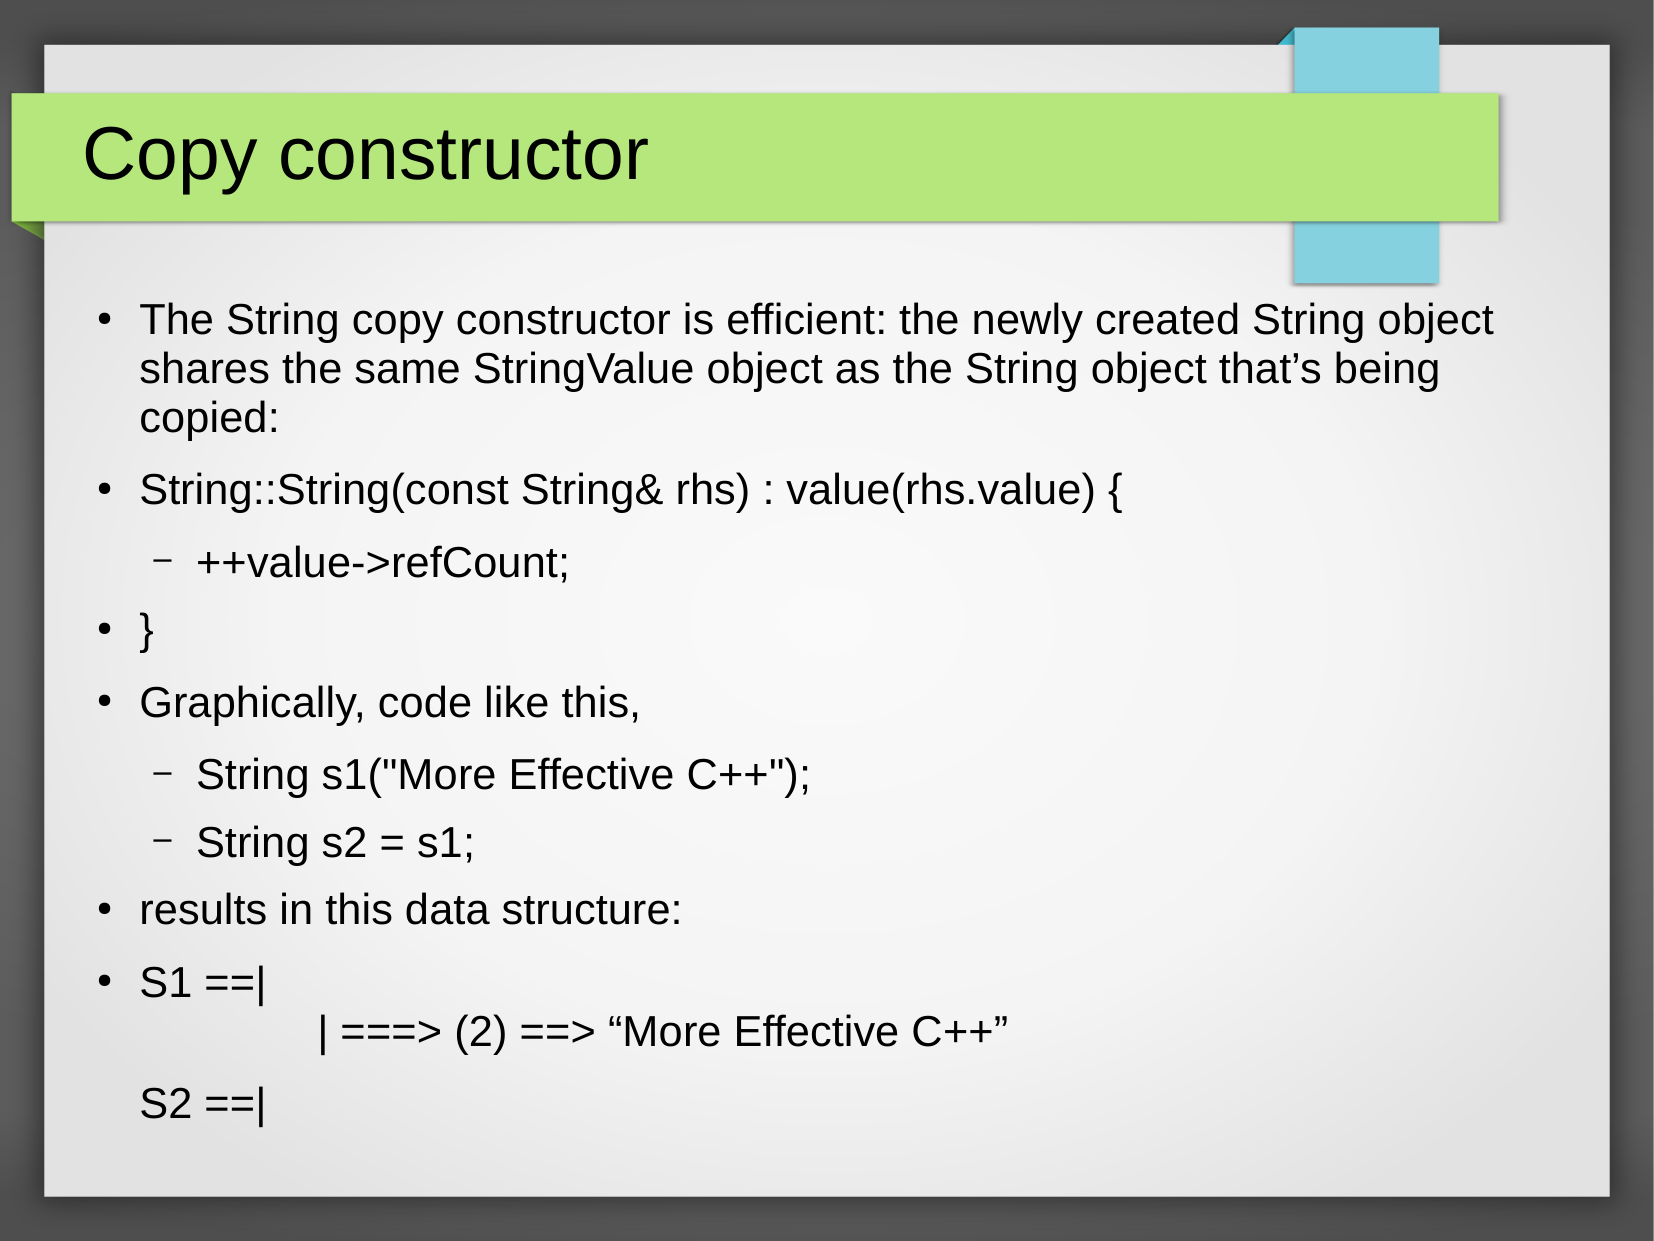

# Copy constructor
The String copy constructor is efficient: the newly created String object shares the same StringValue object as the String object that’s being copied:
String::String(const String& rhs) : value(rhs.value) {
++value->refCount;
}
Graphically, code like this,
String s1("More Effective C++");
String s2 = s1;
results in this data structure:
S1 ==|
		 | ===> (2) ==> “More Effective C++”
S2 ==|